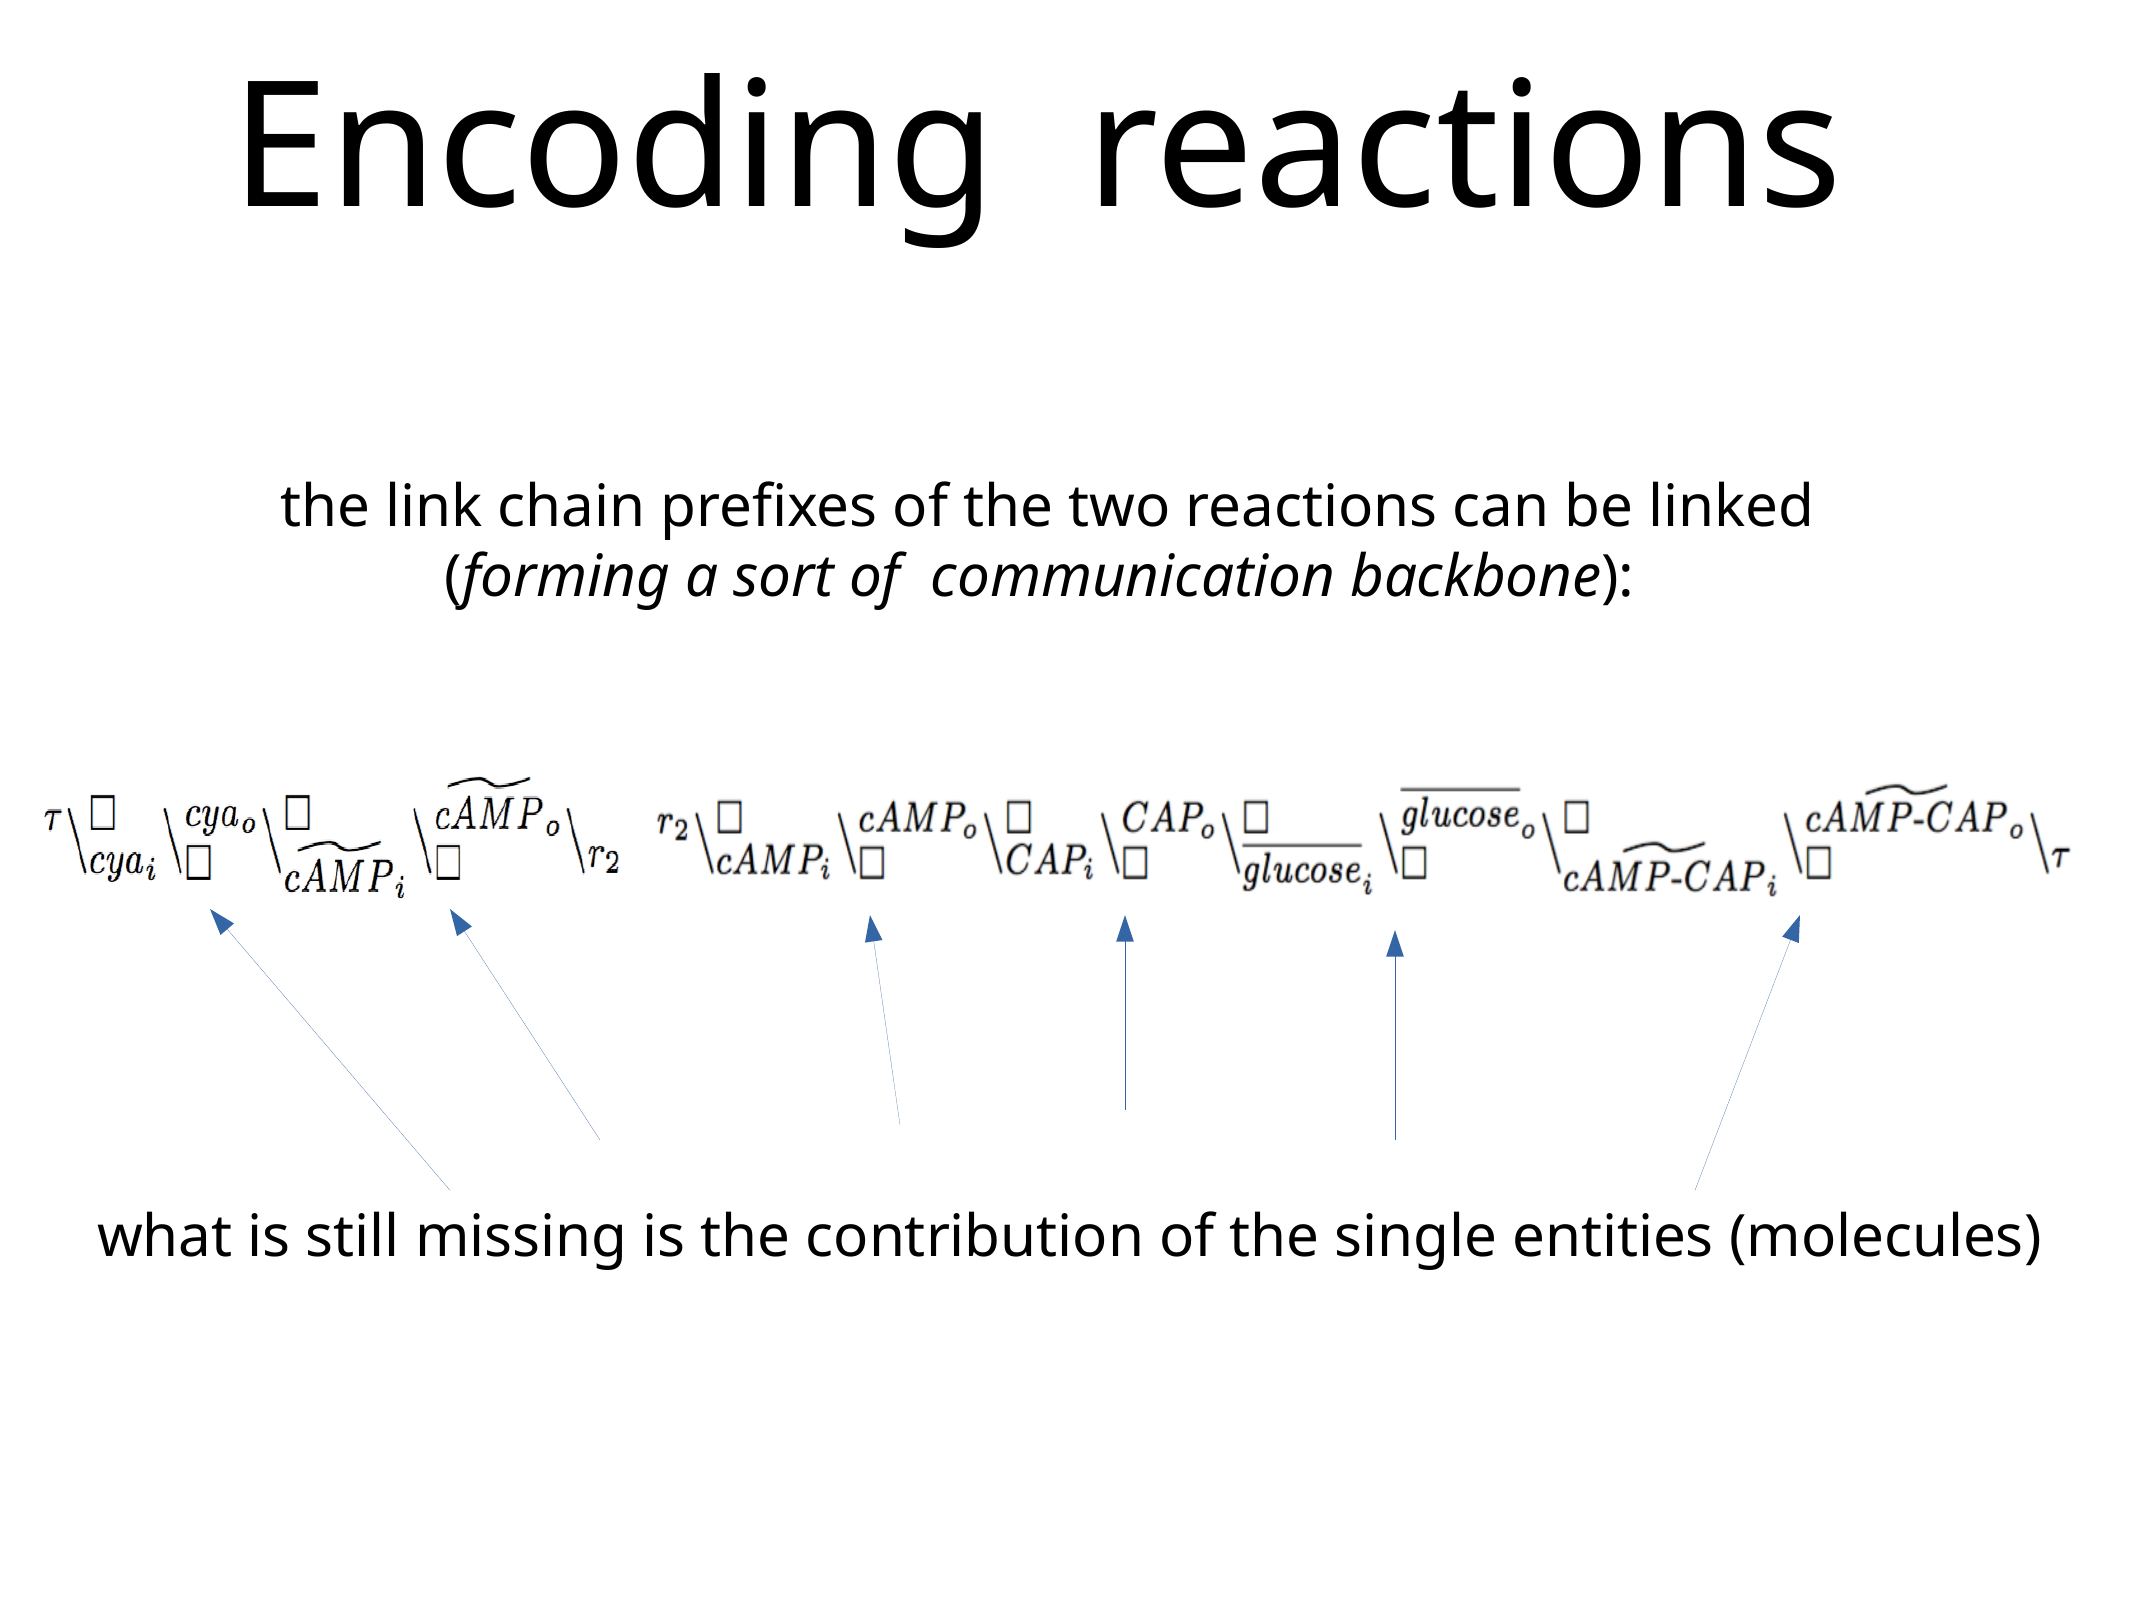

# Encoding reactions
the link chain prefixes of the two reactions can be linked
(forming a sort of communication backbone):
what is still missing is the contribution of the single entities (molecules)
50